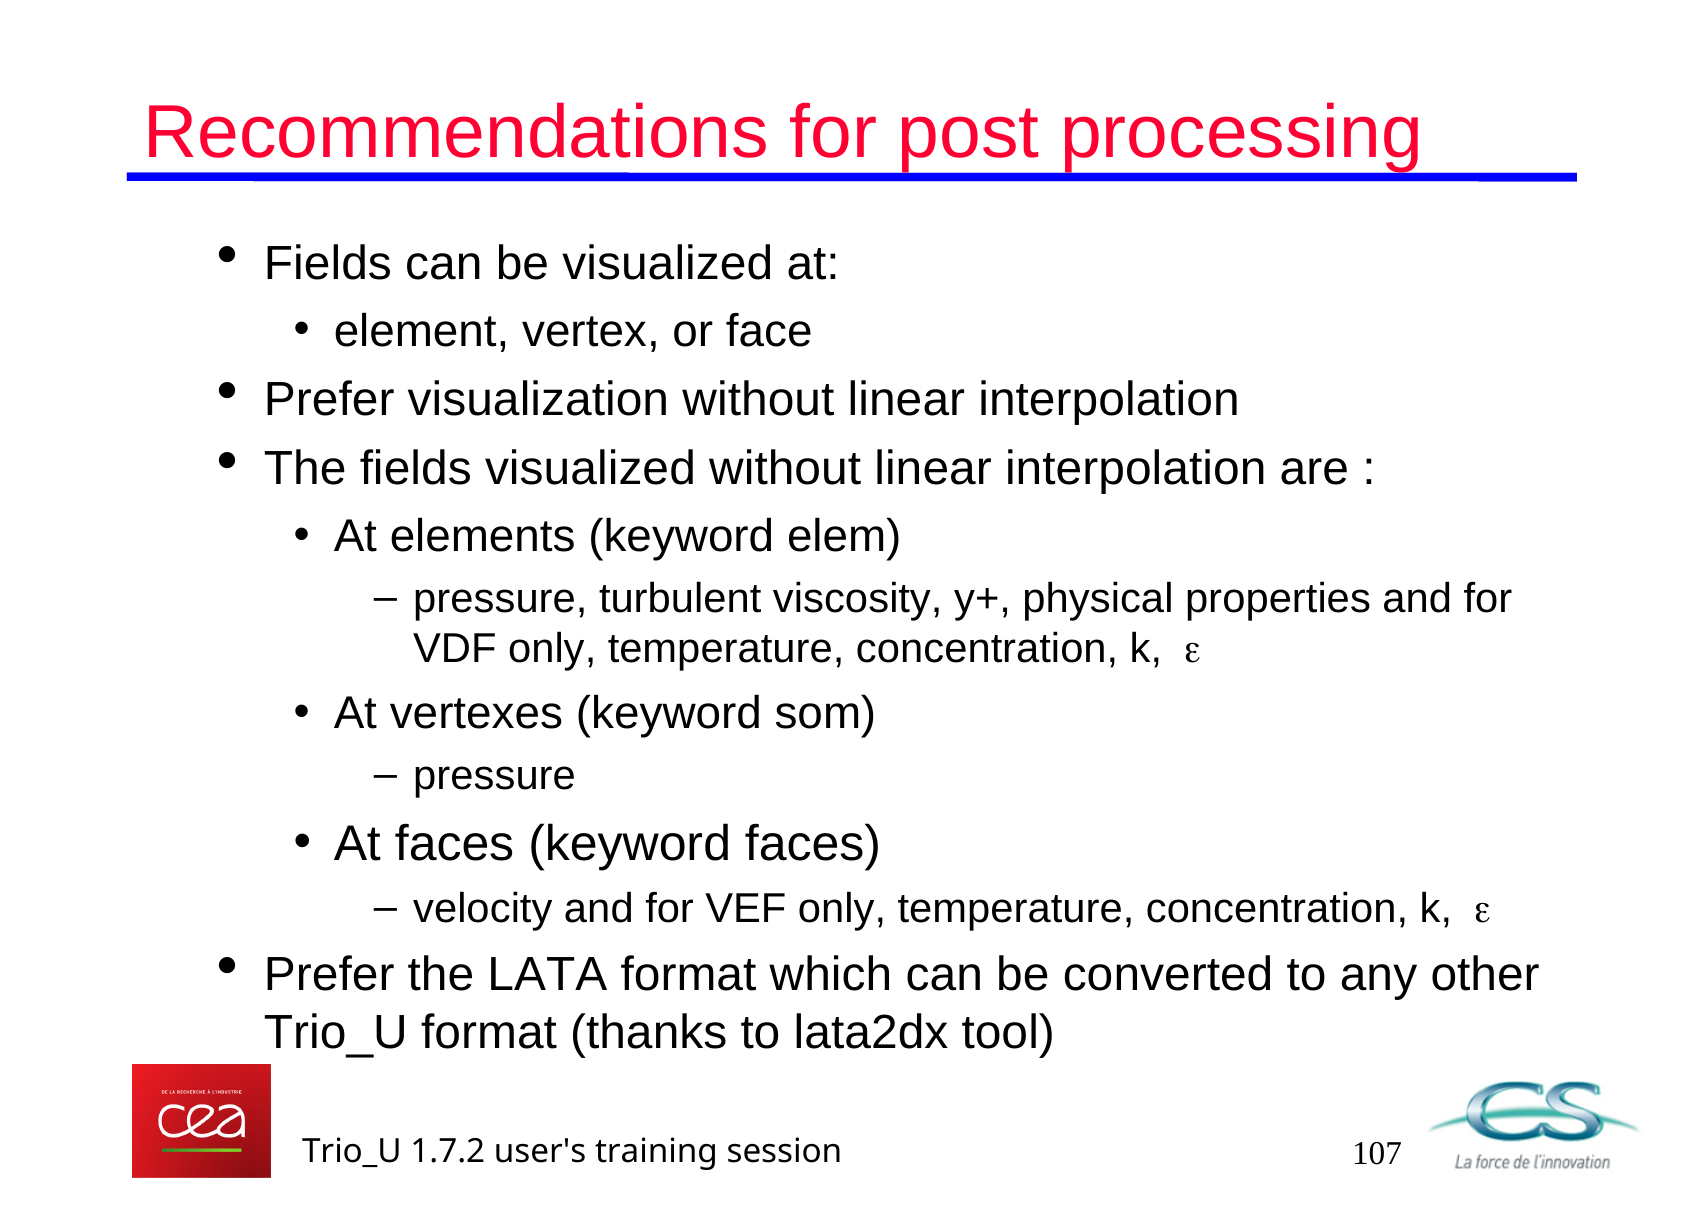

# Recommendations for post processing
Fields can be visualized at:
element, vertex, or face
Prefer visualization without linear interpolation
The fields visualized without linear interpolation are :
At elements (keyword elem)
pressure, turbulent viscosity, y+, physical properties and for VDF only, temperature, concentration, k,
At vertexes (keyword som)
pressure
At faces (keyword faces)
velocity and for VEF only, temperature, concentration, k,
Prefer the LATA format which can be converted to any other Trio_U format (thanks to lata2dx tool)
Trio_U 1.7.2 user's training session
107